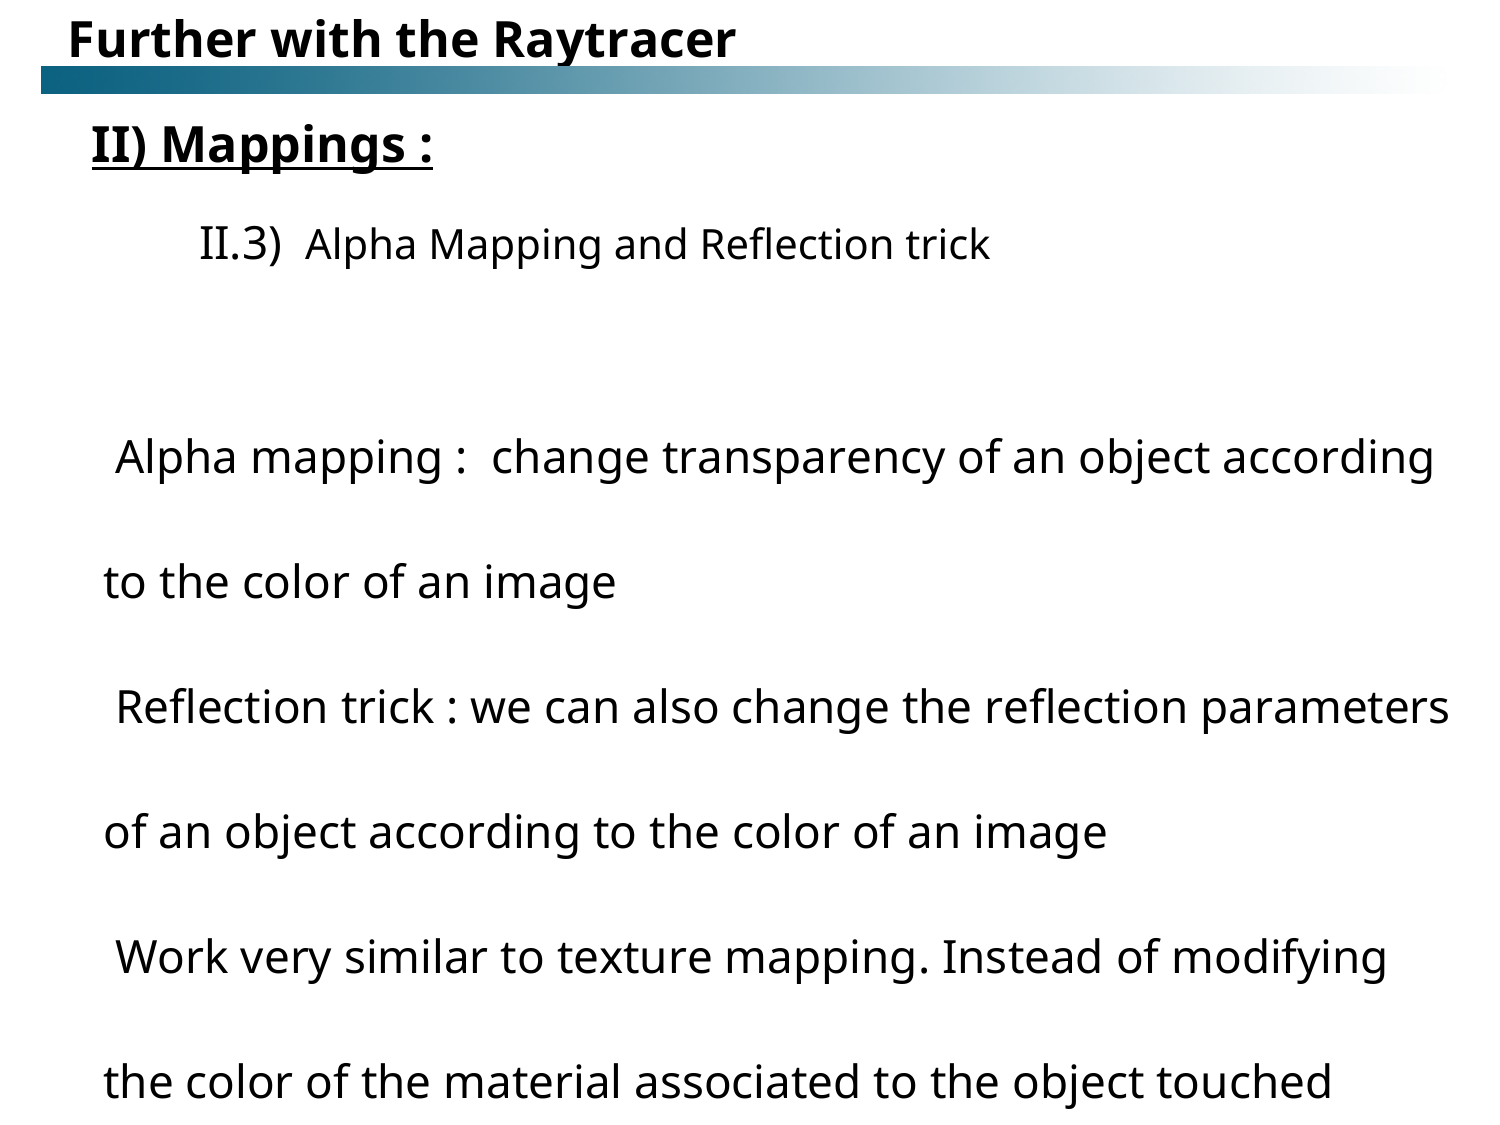

# Further with the Raytracer
II) Mappings :
II.3) Alpha Mapping and Reflection trick
 Alpha mapping : change transparency of an object according to the color of an image
 Reflection trick : we can also change the reflection parameters of an object according to the color of an image
 Work very similar to texture mapping. Instead of modifying the color of the material associated to the object touched change the translucency or the reflection of the material.